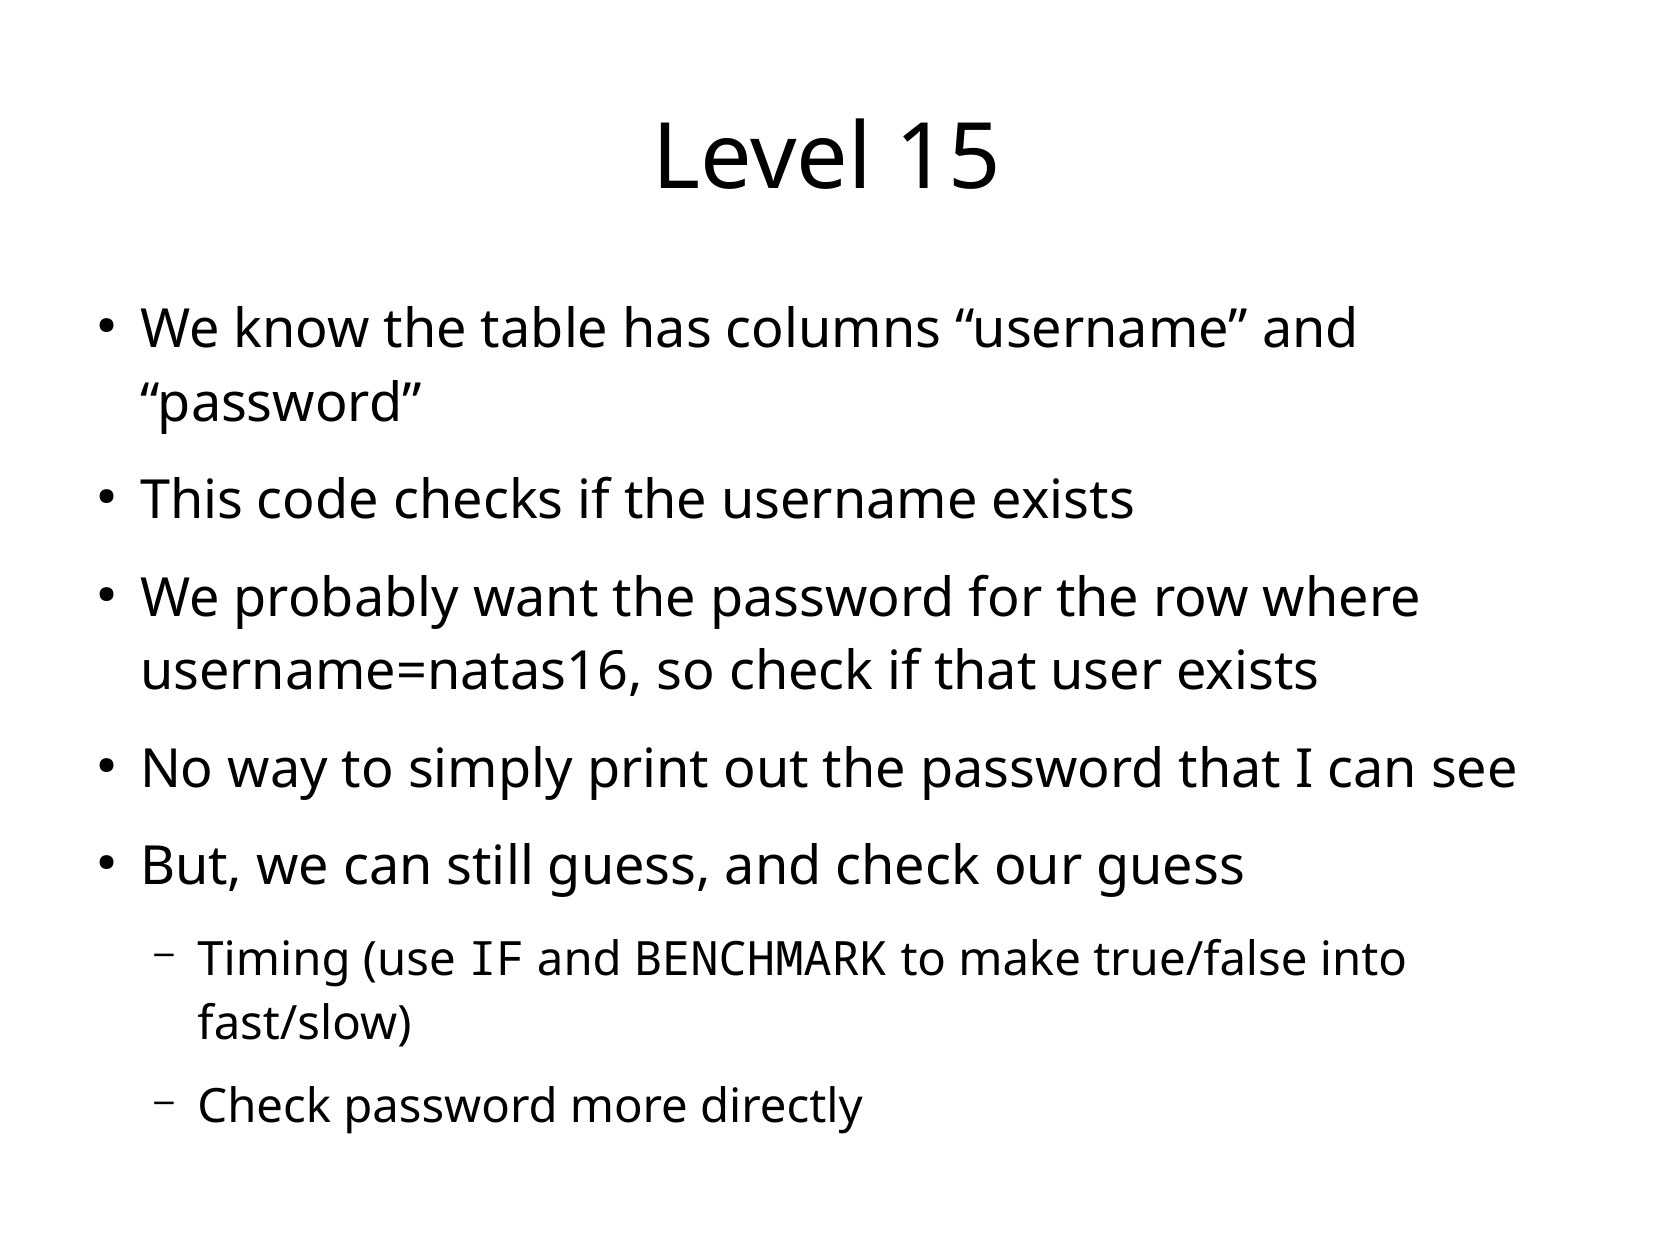

# Level 15
We know the table has columns “username” and “password”
This code checks if the username exists
We probably want the password for the row where username=natas16, so check if that user exists
No way to simply print out the password that I can see
But, we can still guess, and check our guess
Timing (use IF and BENCHMARK to make true/false into fast/slow)
Check password more directly